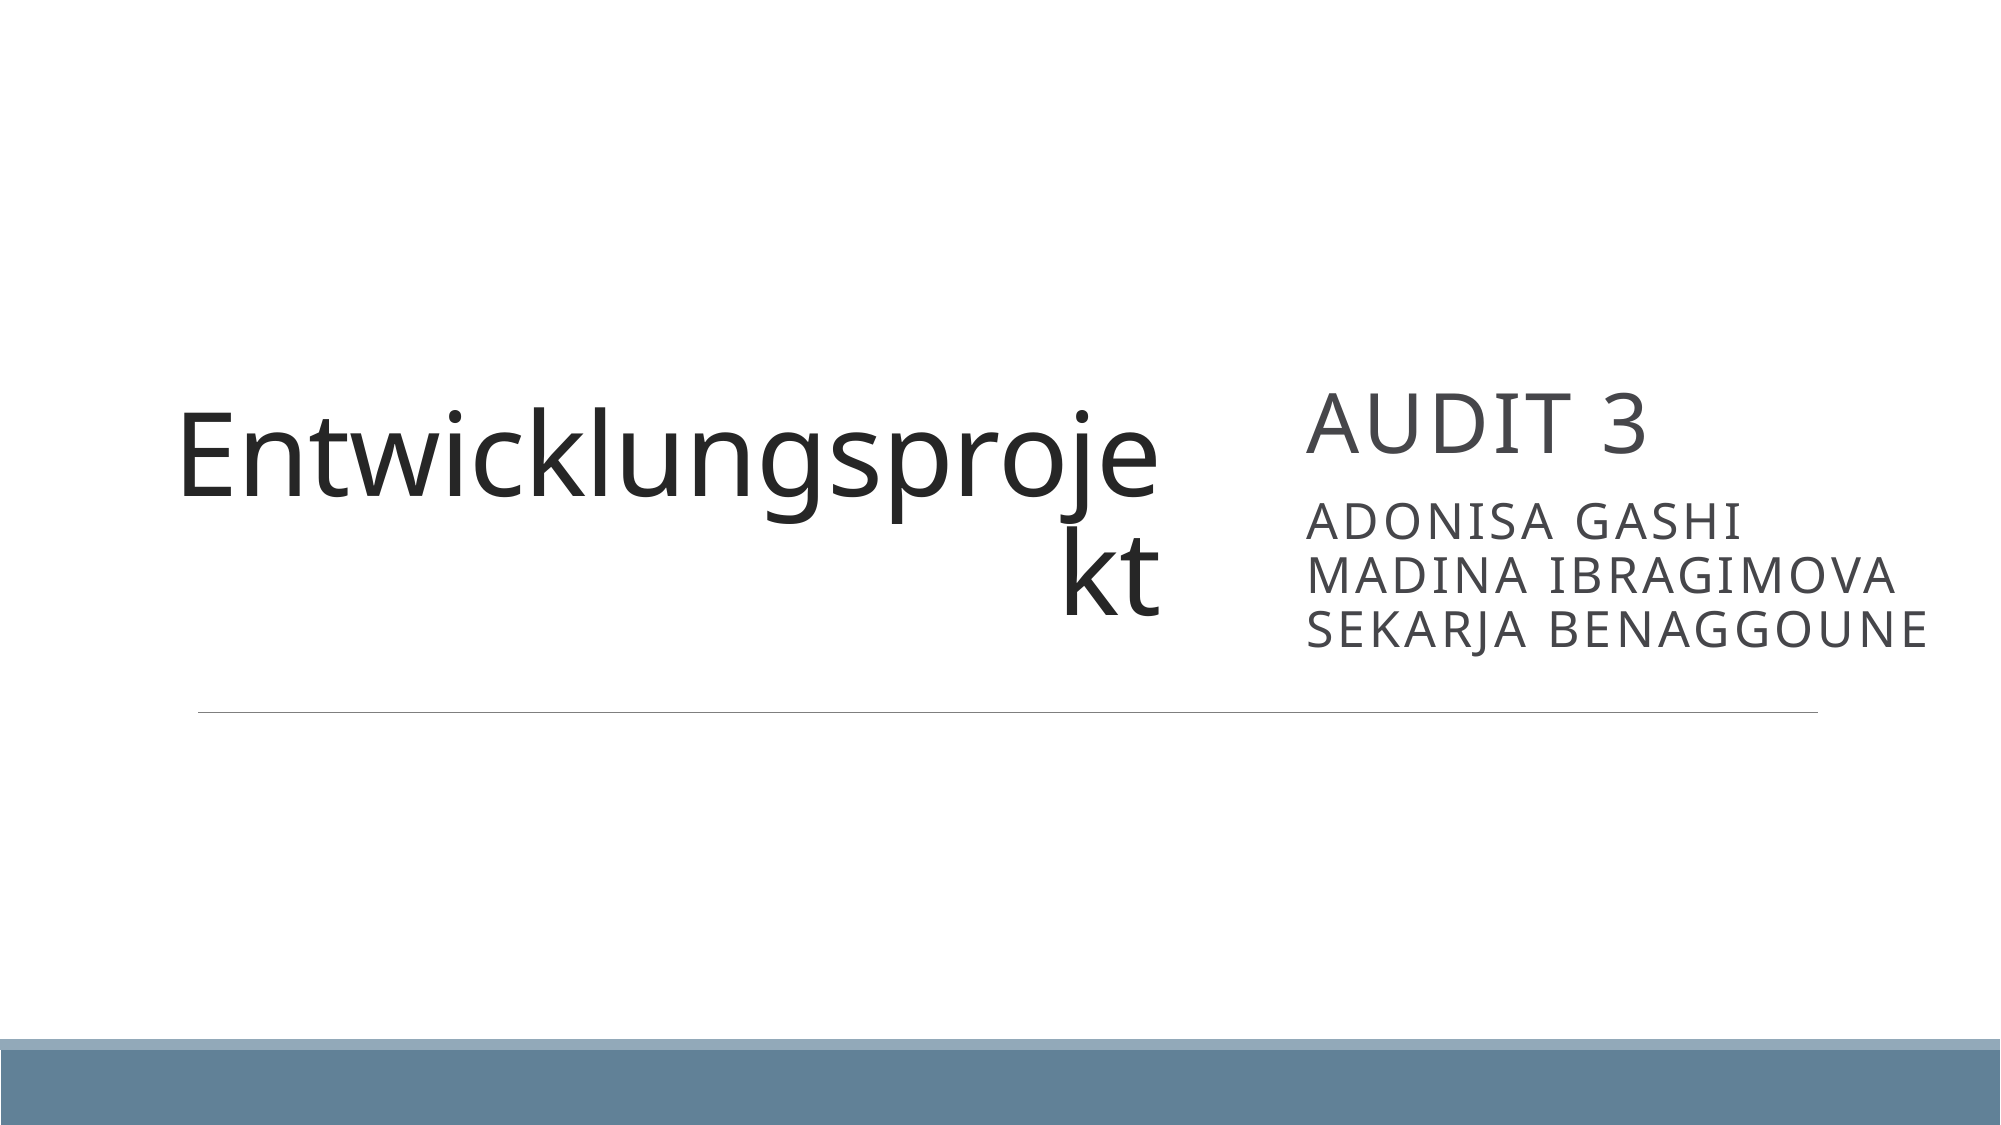

# Entwicklungsprojekt
Audit 3
Adonisa Gashi
Madina Ibragimova
Sekarja benaggoune